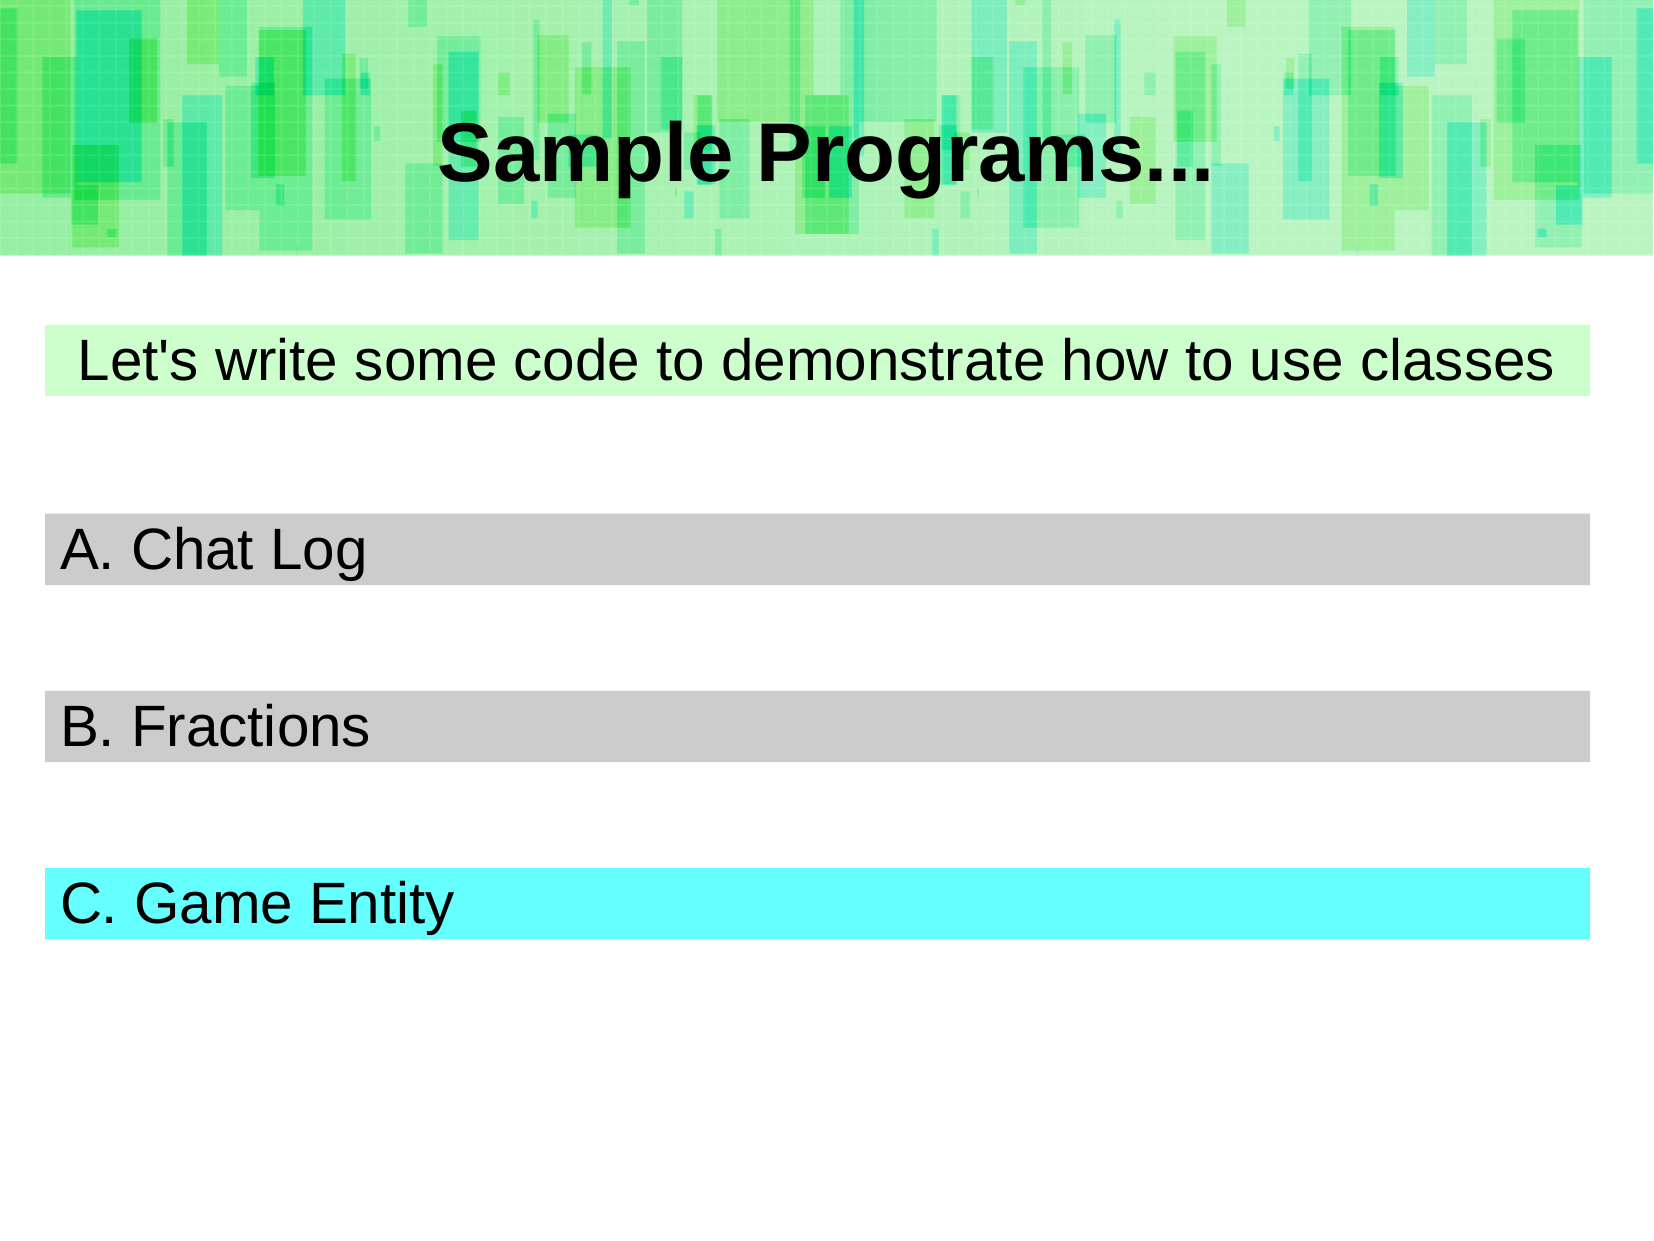

# Sample Programs...
Let's write some code to demonstrate how to use classes
A. Chat Log
B. Fractions
C. Game Entity